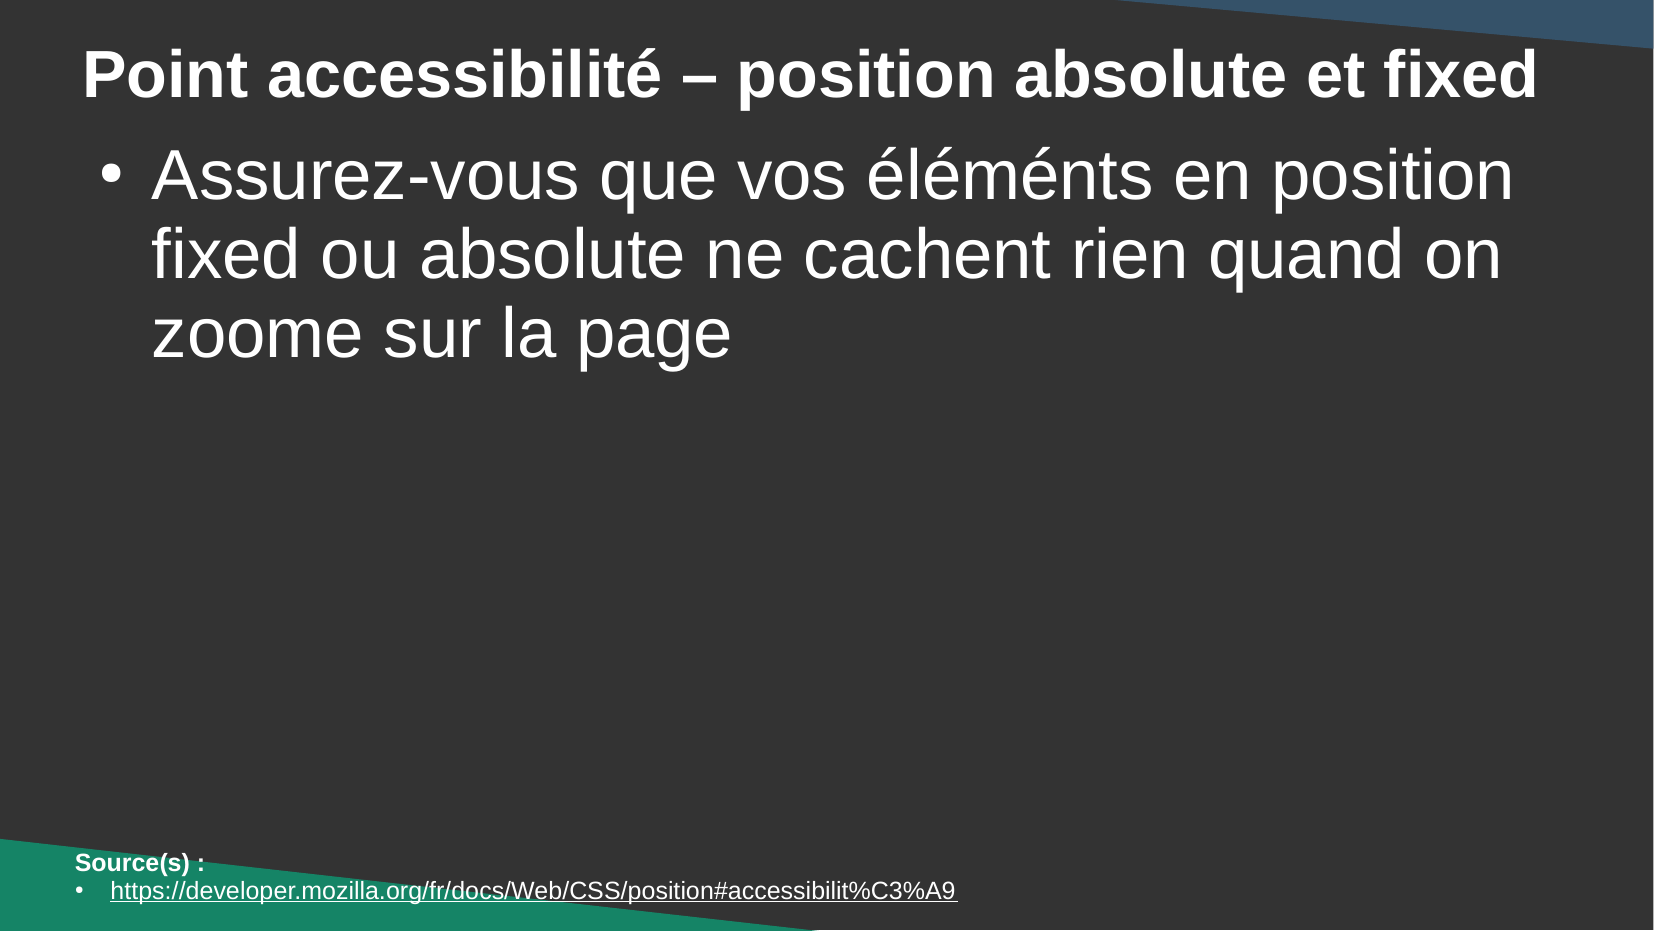

# Point accessibilité – position absolute et fixed
Assurez-vous que vos éléménts en position fixed ou absolute ne cachent rien quand on zoome sur la page
Source(s) :
https://developer.mozilla.org/fr/docs/Web/CSS/position#accessibilit%C3%A9